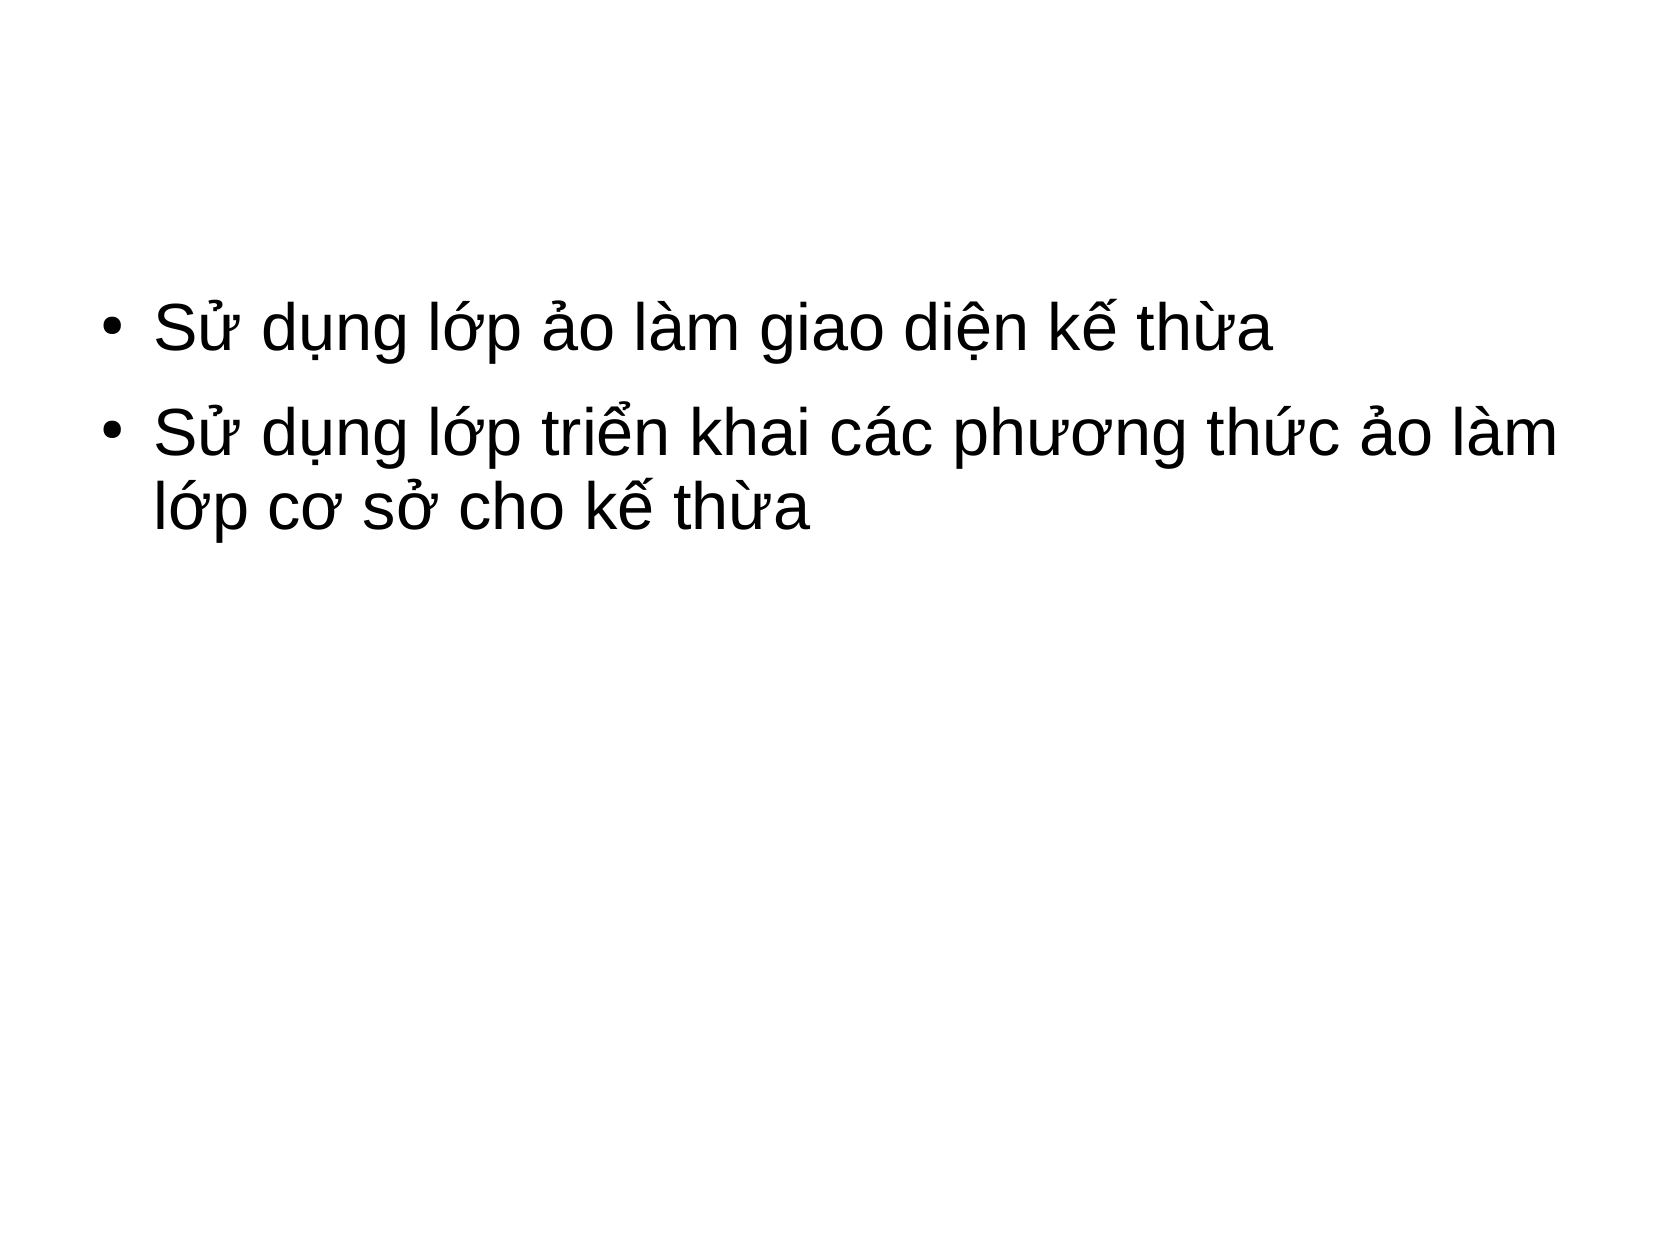

#
Sử dụng lớp ảo làm giao diện kế thừa
Sử dụng lớp triển khai các phương thức ảo làm lớp cơ sở cho kế thừa